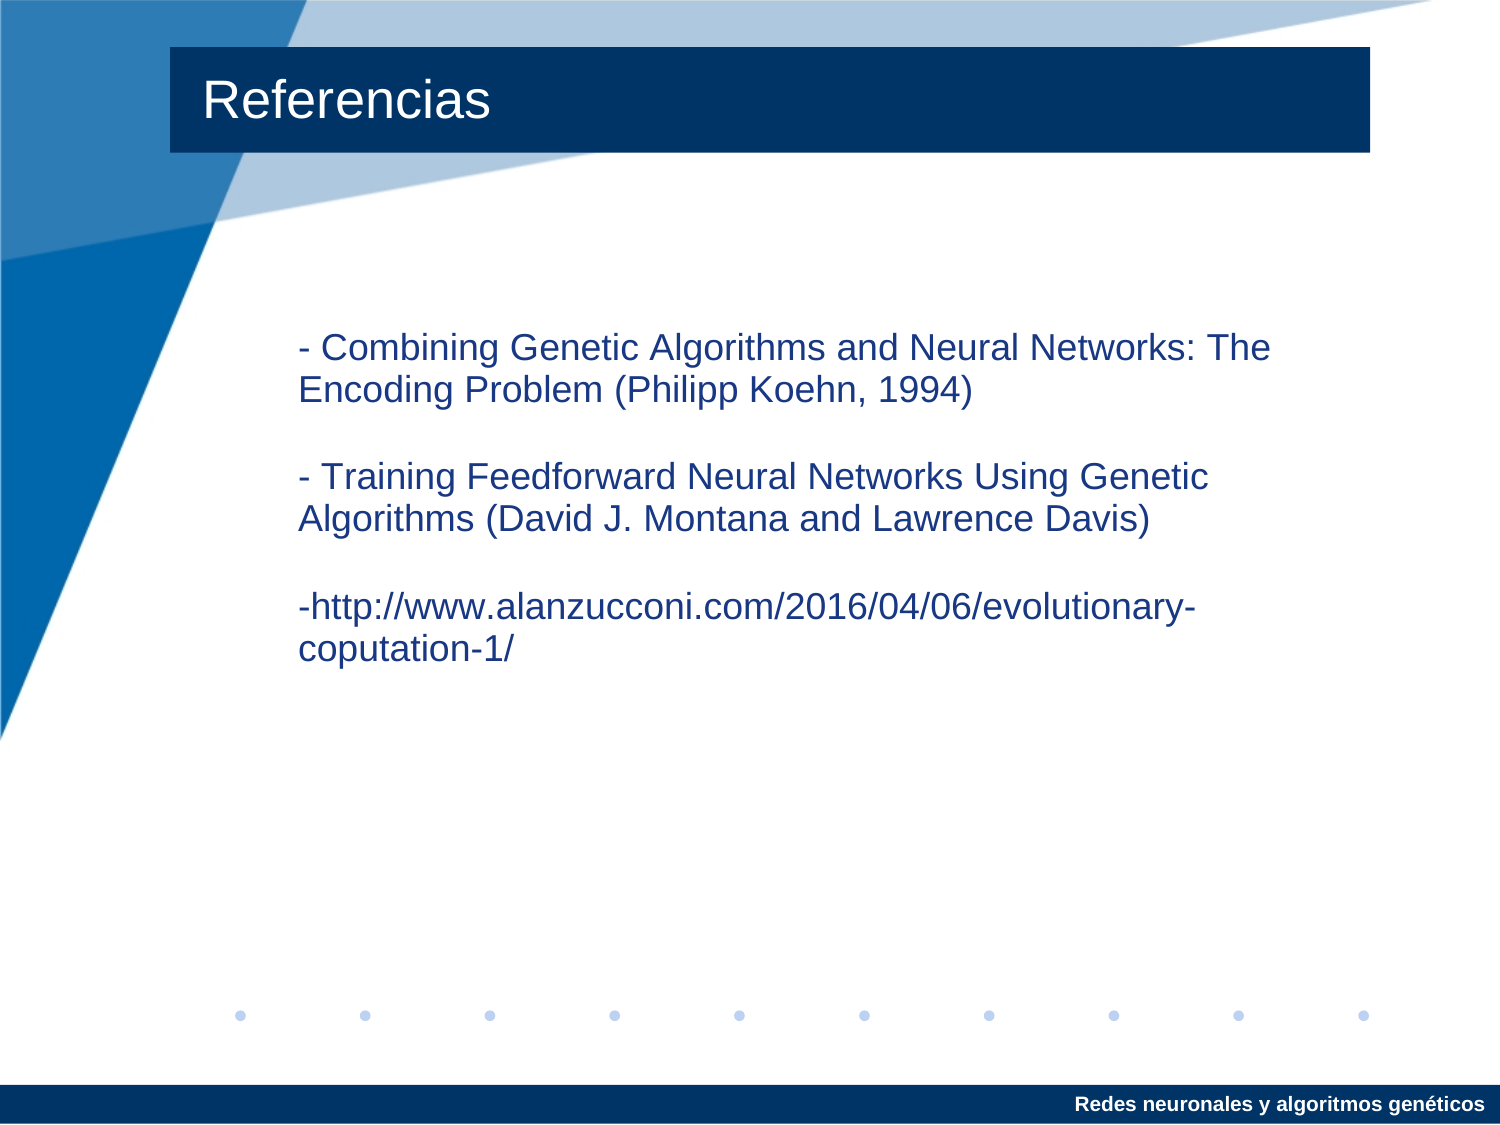

# Referencias
- Combining Genetic Algorithms and Neural Networks: The Encoding Problem (Philipp Koehn, 1994)
- Training Feedforward Neural Networks Using Genetic Algorithms (David J. Montana and Lawrence Davis)
-http://www.alanzucconi.com/2016/04/06/evolutionary-coputation-1/